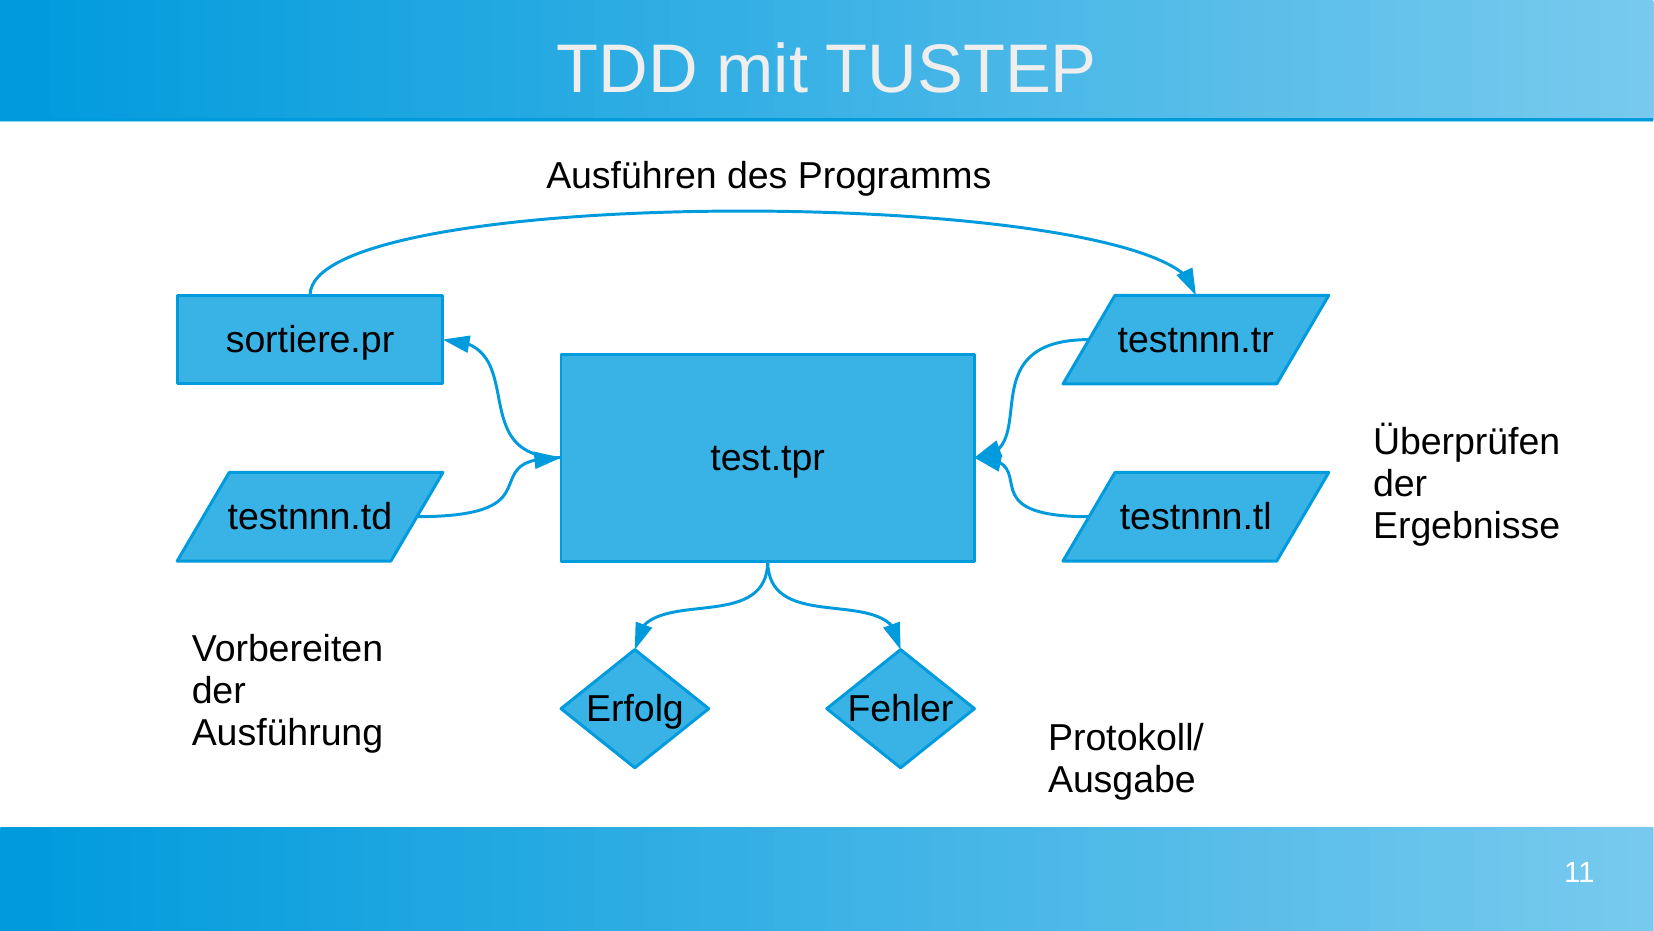

# TDD mit TUSTEP
Ausführen des Programms
sortiere.pr
testnnn.tr
test.tpr
Überprüfen der Ergebnisse
testnnn.td
testnnn.tl
Vorbereiten der Ausführung
Erfolg
Fehler
Protokoll/Ausgabe
11